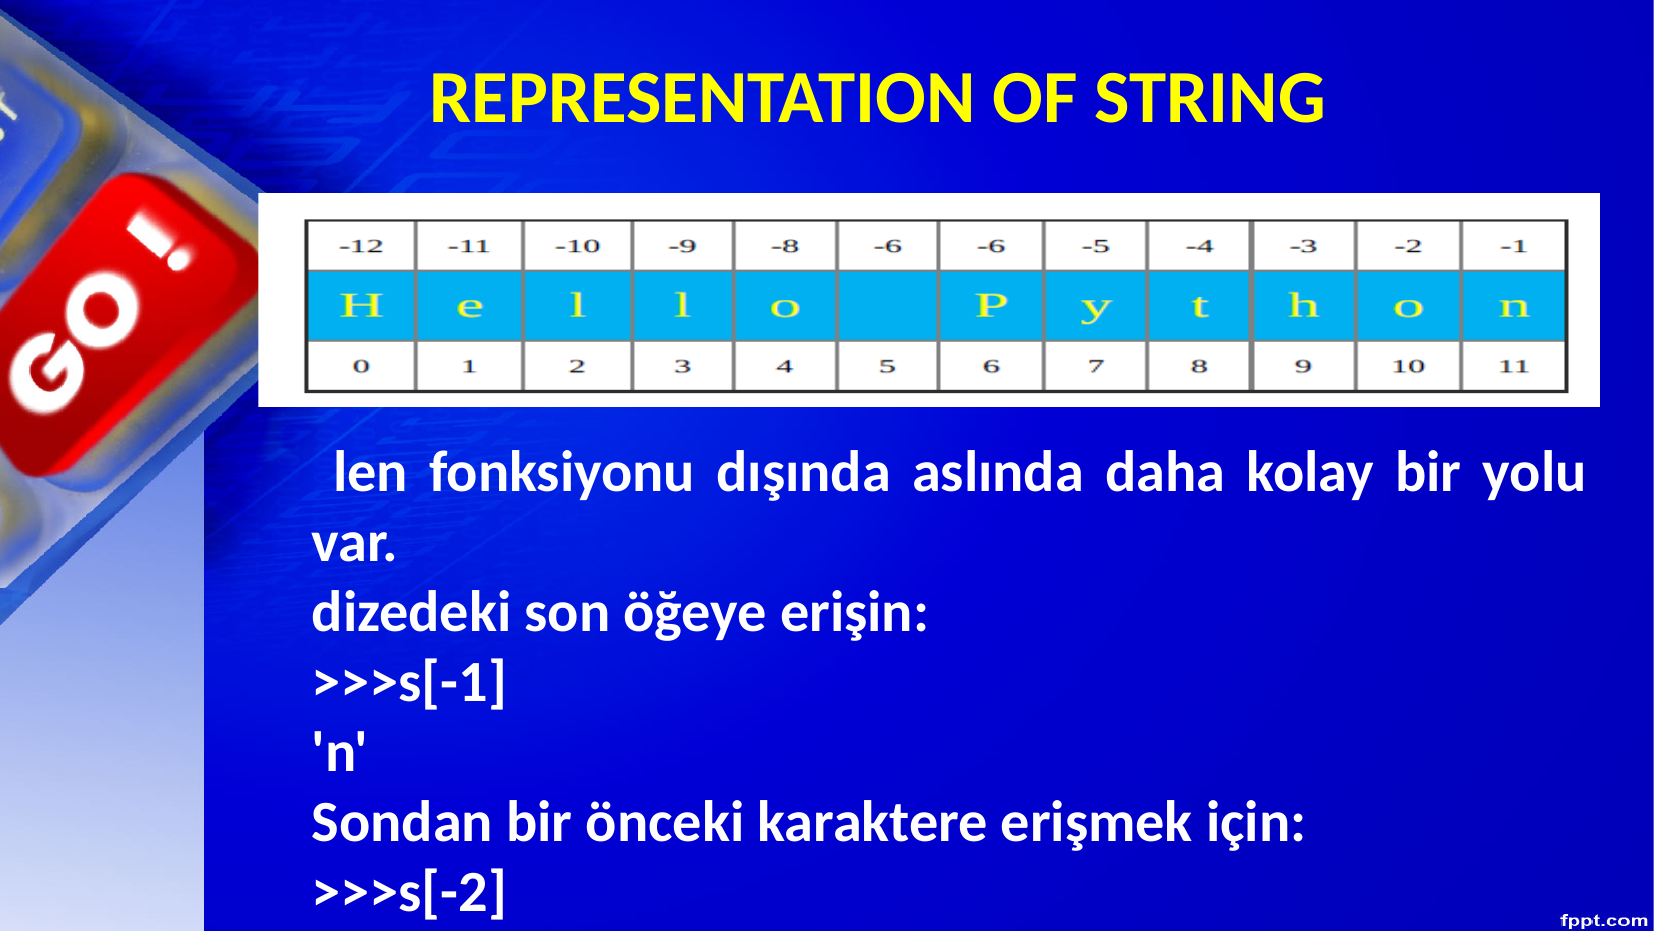

# REPRESENTATION OF STRING
 len fonksiyonu dışında aslında daha kolay bir yolu var.
dizedeki son öğeye erişin:
>>>s[-1]
'n'
Sondan bir önceki karaktere erişmek için:
>>>s[-2]
'o'